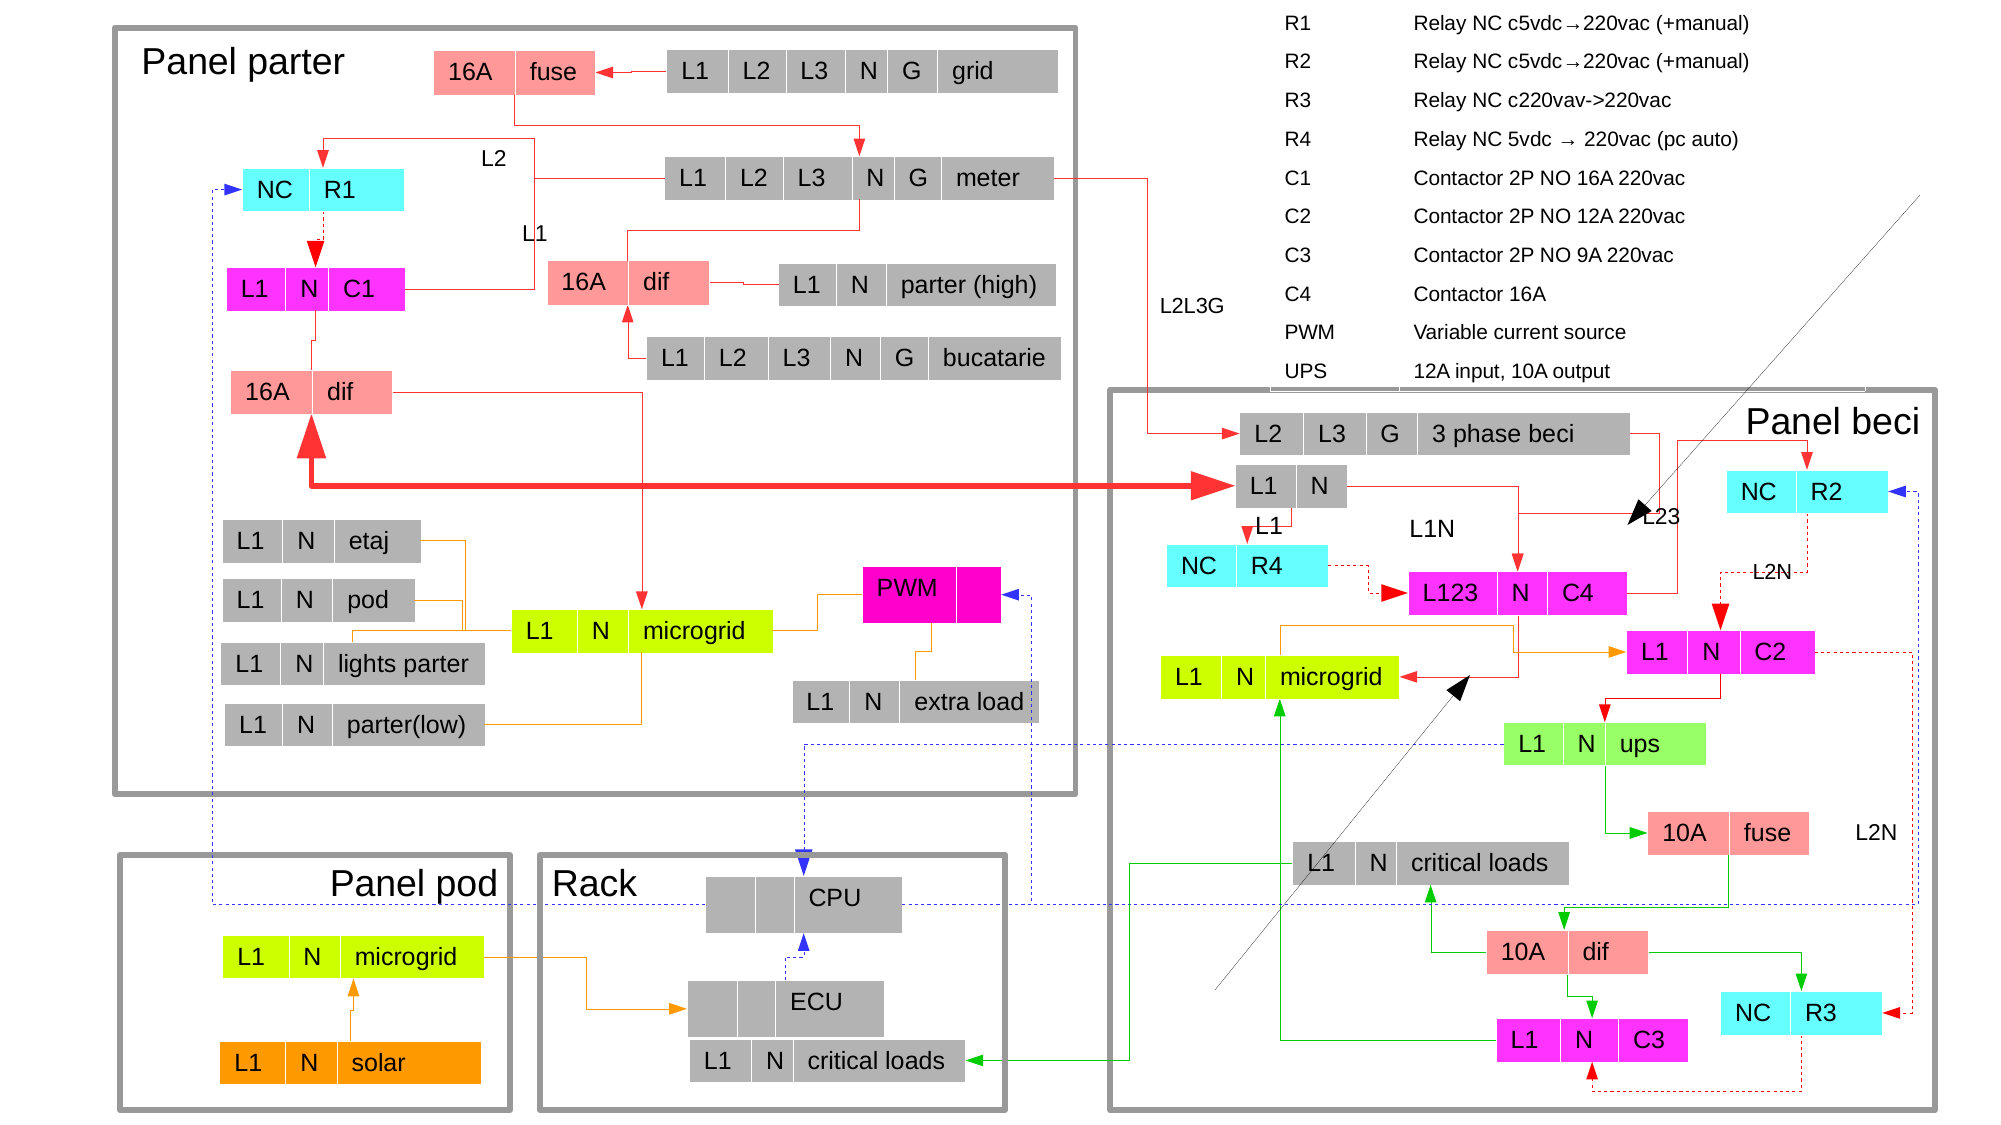

| R1 | Relay NC c5vdc→220vac (+manual) |
| --- | --- |
| R2 | Relay NC c5vdc→220vac (+manual) |
| R3 | Relay NC c220vav->220vac |
| R4 | Relay NC 5vdc → 220vac (pc auto) |
| C1 | Contactor 2P NO 16A 220vac |
| C2 | Contactor 2P NO 12A 220vac |
| C3 | Contactor 2P NO 9A 220vac |
| C4 | Contactor 16A |
| PWM | Variable current source |
| UPS | 12A input, 10A output |
Panel parter
| L1 | L2 | L3 | N | G | grid |
| --- | --- | --- | --- | --- | --- |
| 16A | fuse |
| --- | --- |
| L1 | L2 | L3 | N | G | meter |
| --- | --- | --- | --- | --- | --- |
| NC | R1 |
| --- | --- |
| 16A | dif |
| --- | --- |
| L1 | N | parter (high) |
| --- | --- | --- |
| L1 | N | C1 |
| --- | --- | --- |
| L1 | L2 | L3 | N | G | bucatarie |
| --- | --- | --- | --- | --- | --- |
| 16A | dif |
| --- | --- |
Panel beci
| L2 | L3 | G | 3 phase beci |
| --- | --- | --- | --- |
| L1 | N |
| --- | --- |
| NC | R2 |
| --- | --- |
| L1 | N | etaj |
| --- | --- | --- |
| NC | R4 |
| --- | --- |
| PWM | |
| --- | --- |
| L123 | N | C4 |
| --- | --- | --- |
| L1 | N | pod |
| --- | --- | --- |
| L1 | N | microgrid |
| --- | --- | --- |
| L1 | N | C2 |
| --- | --- | --- |
| L1 | N | lights parter |
| --- | --- | --- |
| L1 | N | microgrid |
| --- | --- | --- |
| L1 | N | extra load |
| --- | --- | --- |
| L1 | N | parter(low) |
| --- | --- | --- |
| L1 | N | ups |
| --- | --- | --- |
| 10A | fuse |
| --- | --- |
| L1 | N | critical loads |
| --- | --- | --- |
Panel pod
Rack
| | | CPU |
| --- | --- | --- |
| 10A | dif |
| --- | --- |
| L1 | N | microgrid |
| --- | --- | --- |
| | | ECU |
| --- | --- | --- |
| NC | R3 |
| --- | --- |
| L1 | N | C3 |
| --- | --- | --- |
| L1 | N | critical loads |
| --- | --- | --- |
| L1 | N | solar |
| --- | --- | --- |